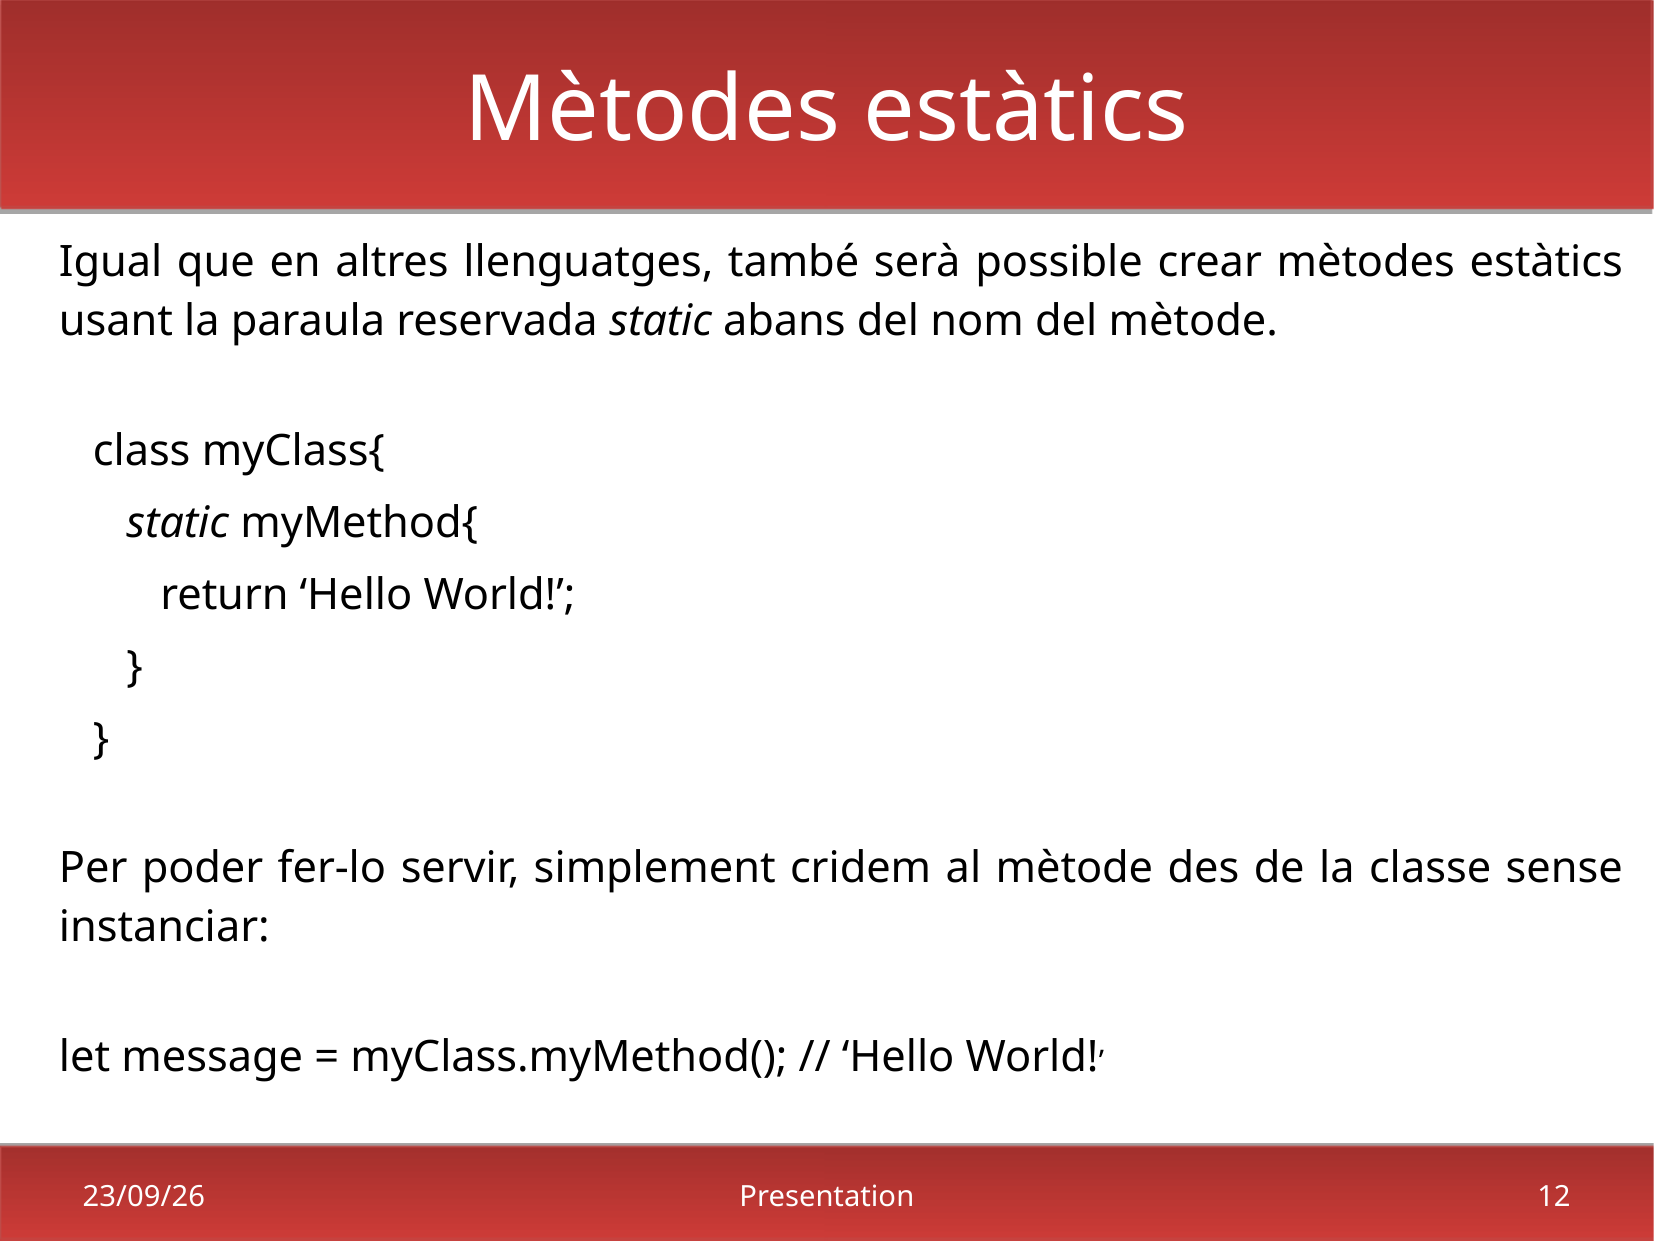

# Mètodes estàtics
Igual que en altres llenguatges, també serà possible crear mètodes estàtics usant la paraula reservada static abans del nom del mètode.
 class myClass{
 static myMethod{
 return ‘Hello World!’;
 }
 }
Per poder fer-lo servir, simplement cridem al mètode des de la classe sense instanciar:
let message = myClass.myMethod(); // ‘Hello World!’
Presentation
12